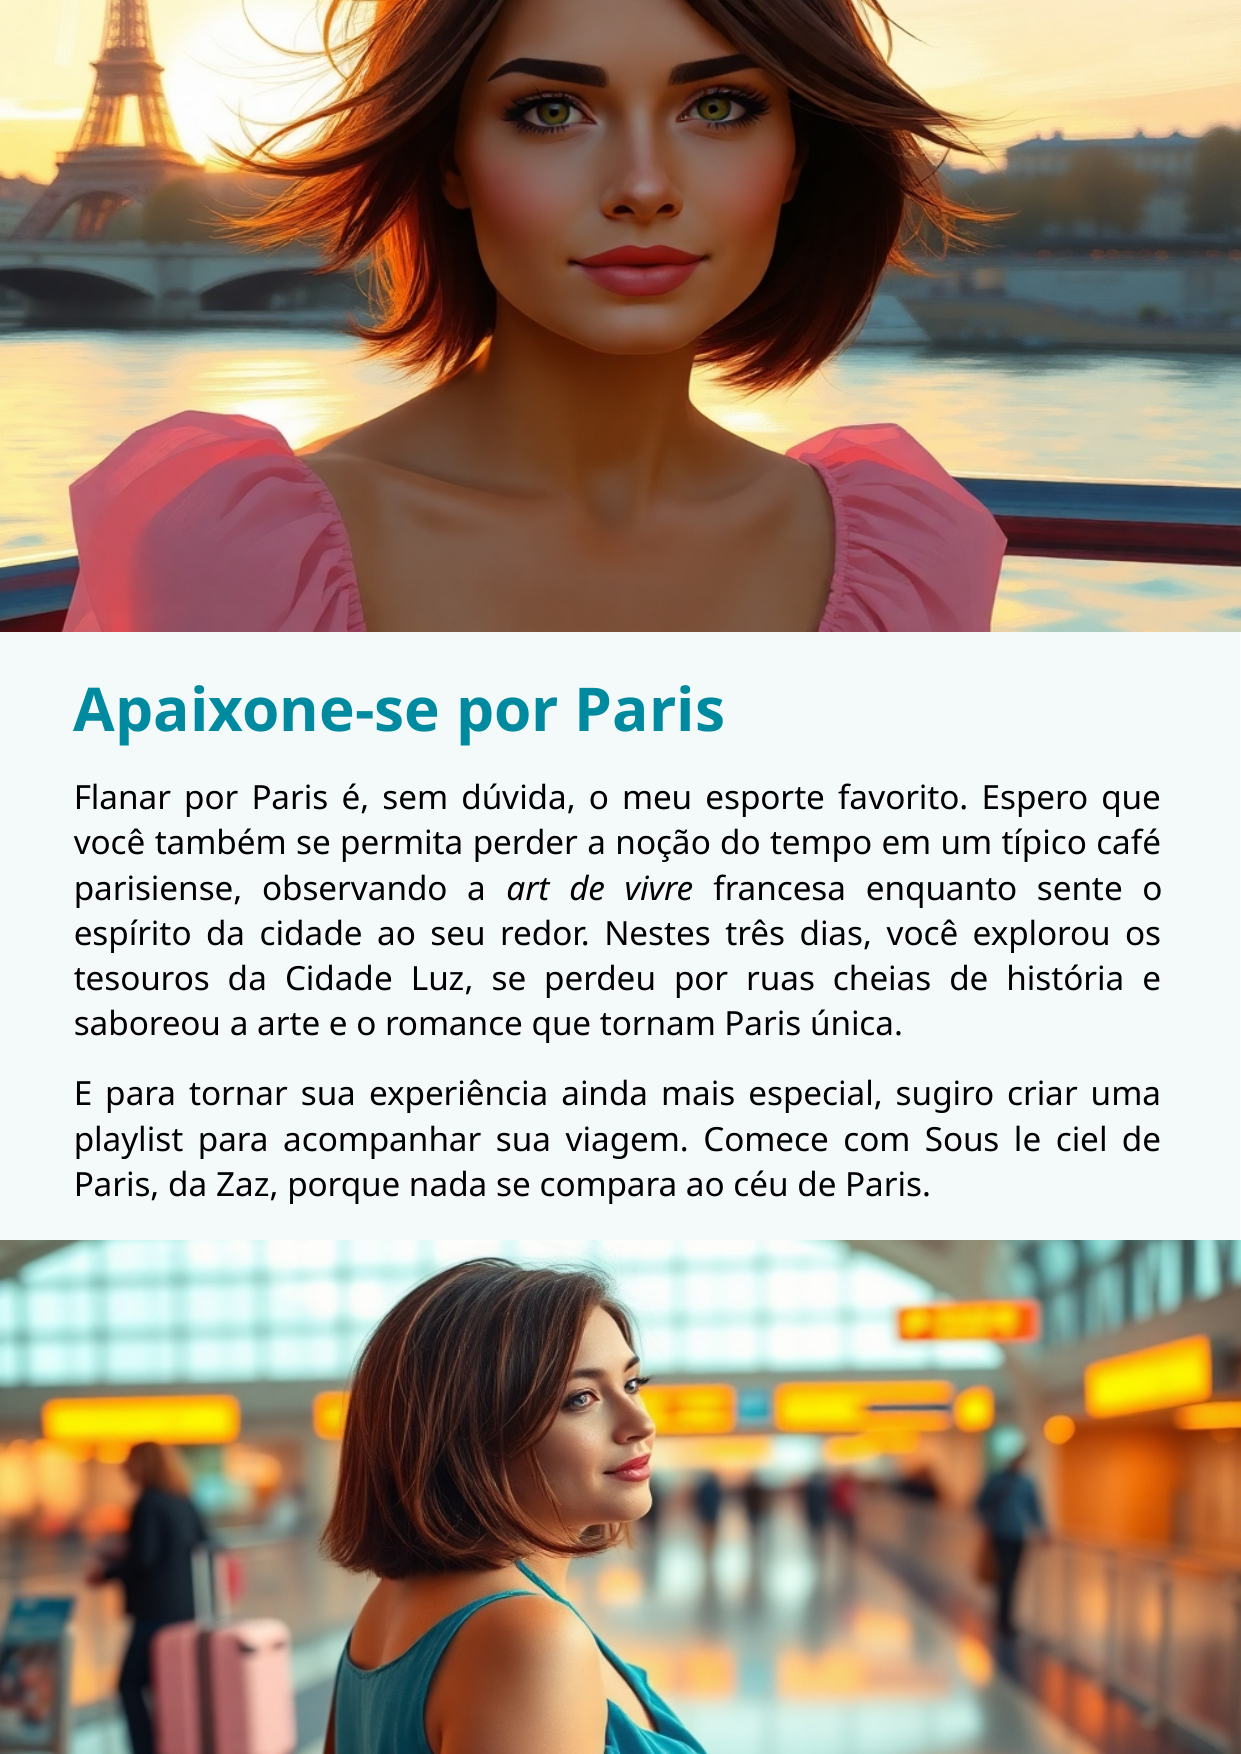

Apaixone-se por Paris
Flanar por Paris é, sem dúvida, o meu esporte favorito. Espero que você também se permita perder a noção do tempo em um típico café parisiense, observando a art de vivre francesa enquanto sente o espírito da cidade ao seu redor. Nestes três dias, você explorou os tesouros da Cidade Luz, se perdeu por ruas cheias de história e saboreou a arte e o romance que tornam Paris única.
E para tornar sua experiência ainda mais especial, sugiro criar uma playlist para acompanhar sua viagem. Comece com Sous le ciel de Paris, da Zaz, porque nada se compara ao céu de Paris.
"Nós sempre teremos Paris", e eu já estou morrendo de vontade de voltar.
Bon voyage et à bientôt! 🌟